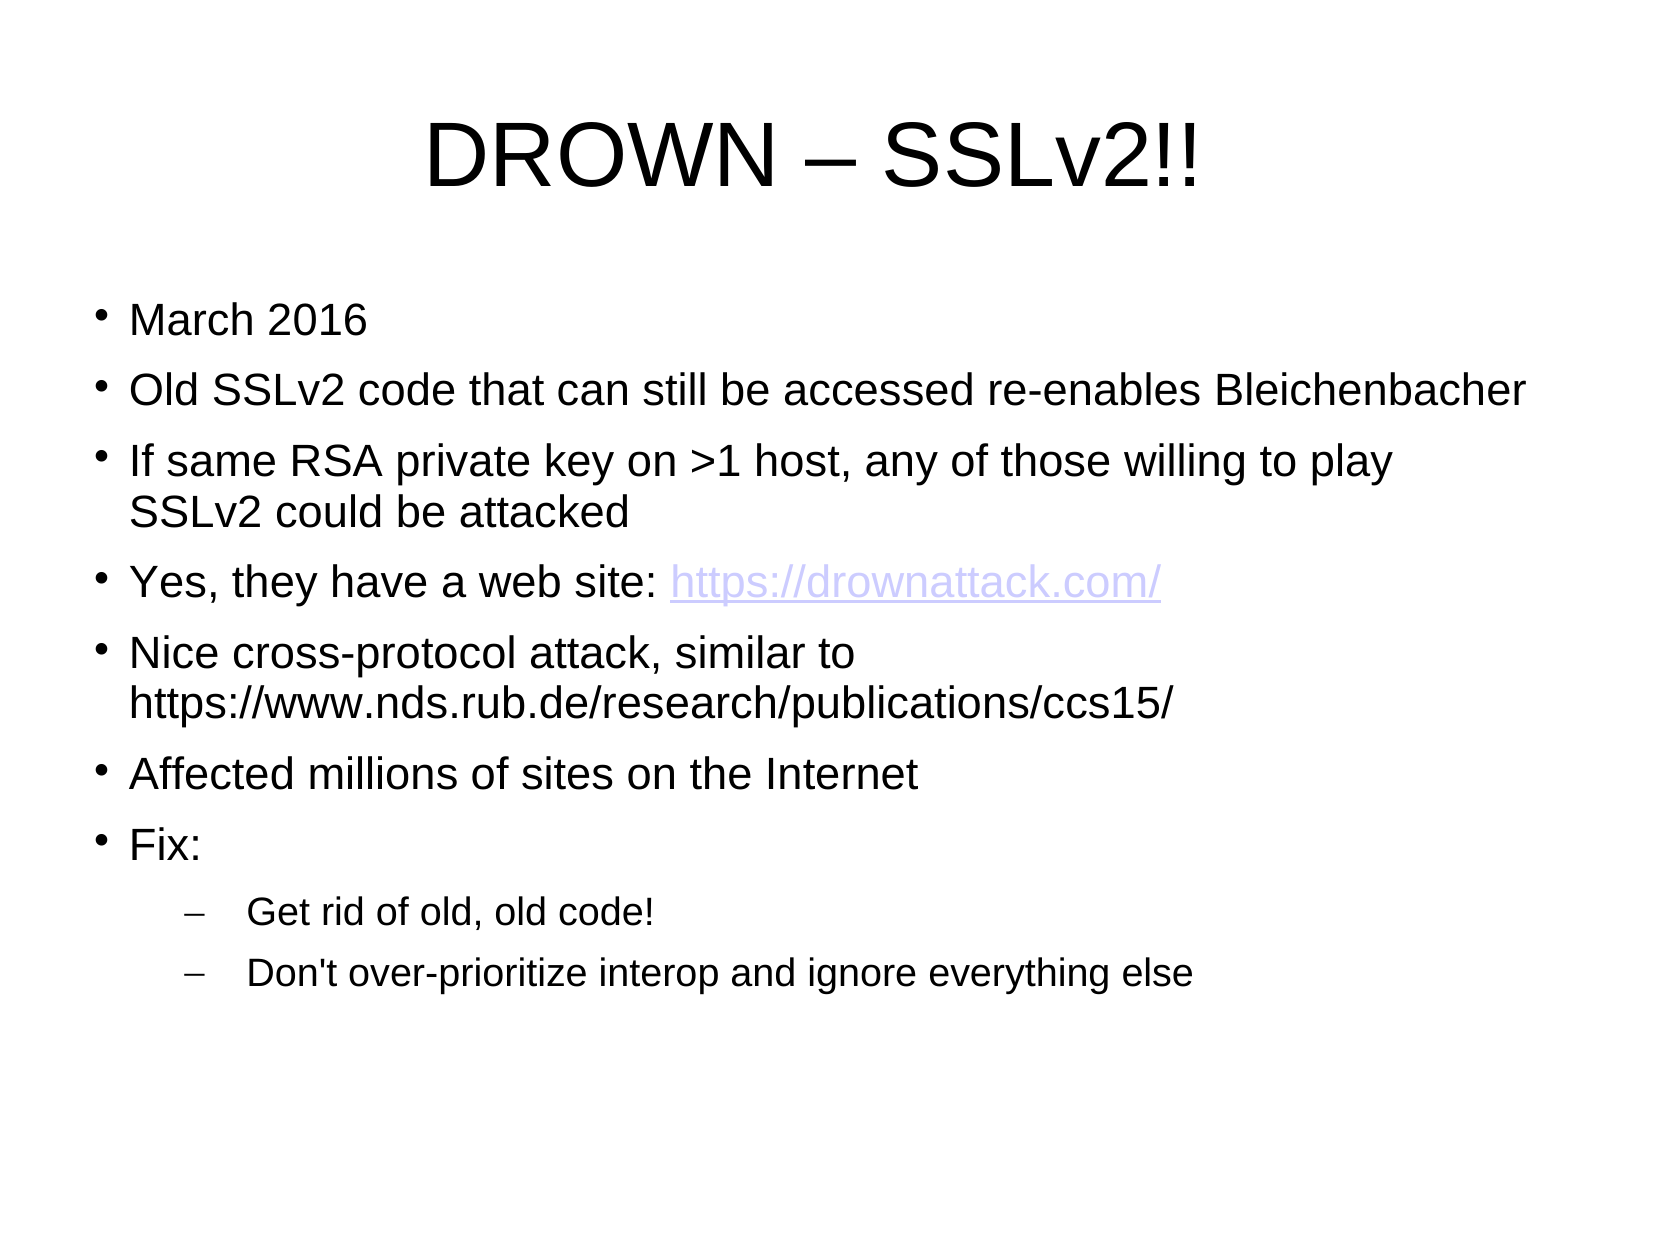

# DROWN – SSLv2!!
March 2016
Old SSLv2 code that can still be accessed re-enables Bleichenbacher
If same RSA private key on >1 host, any of those willing to play SSLv2 could be attacked
Yes, they have a web site: https://drownattack.com/
Nice cross-protocol attack, similar to https://www.nds.rub.de/research/publications/ccs15/
Affected millions of sites on the Internet
Fix:
Get rid of old, old code!
Don't over-prioritize interop and ignore everything else